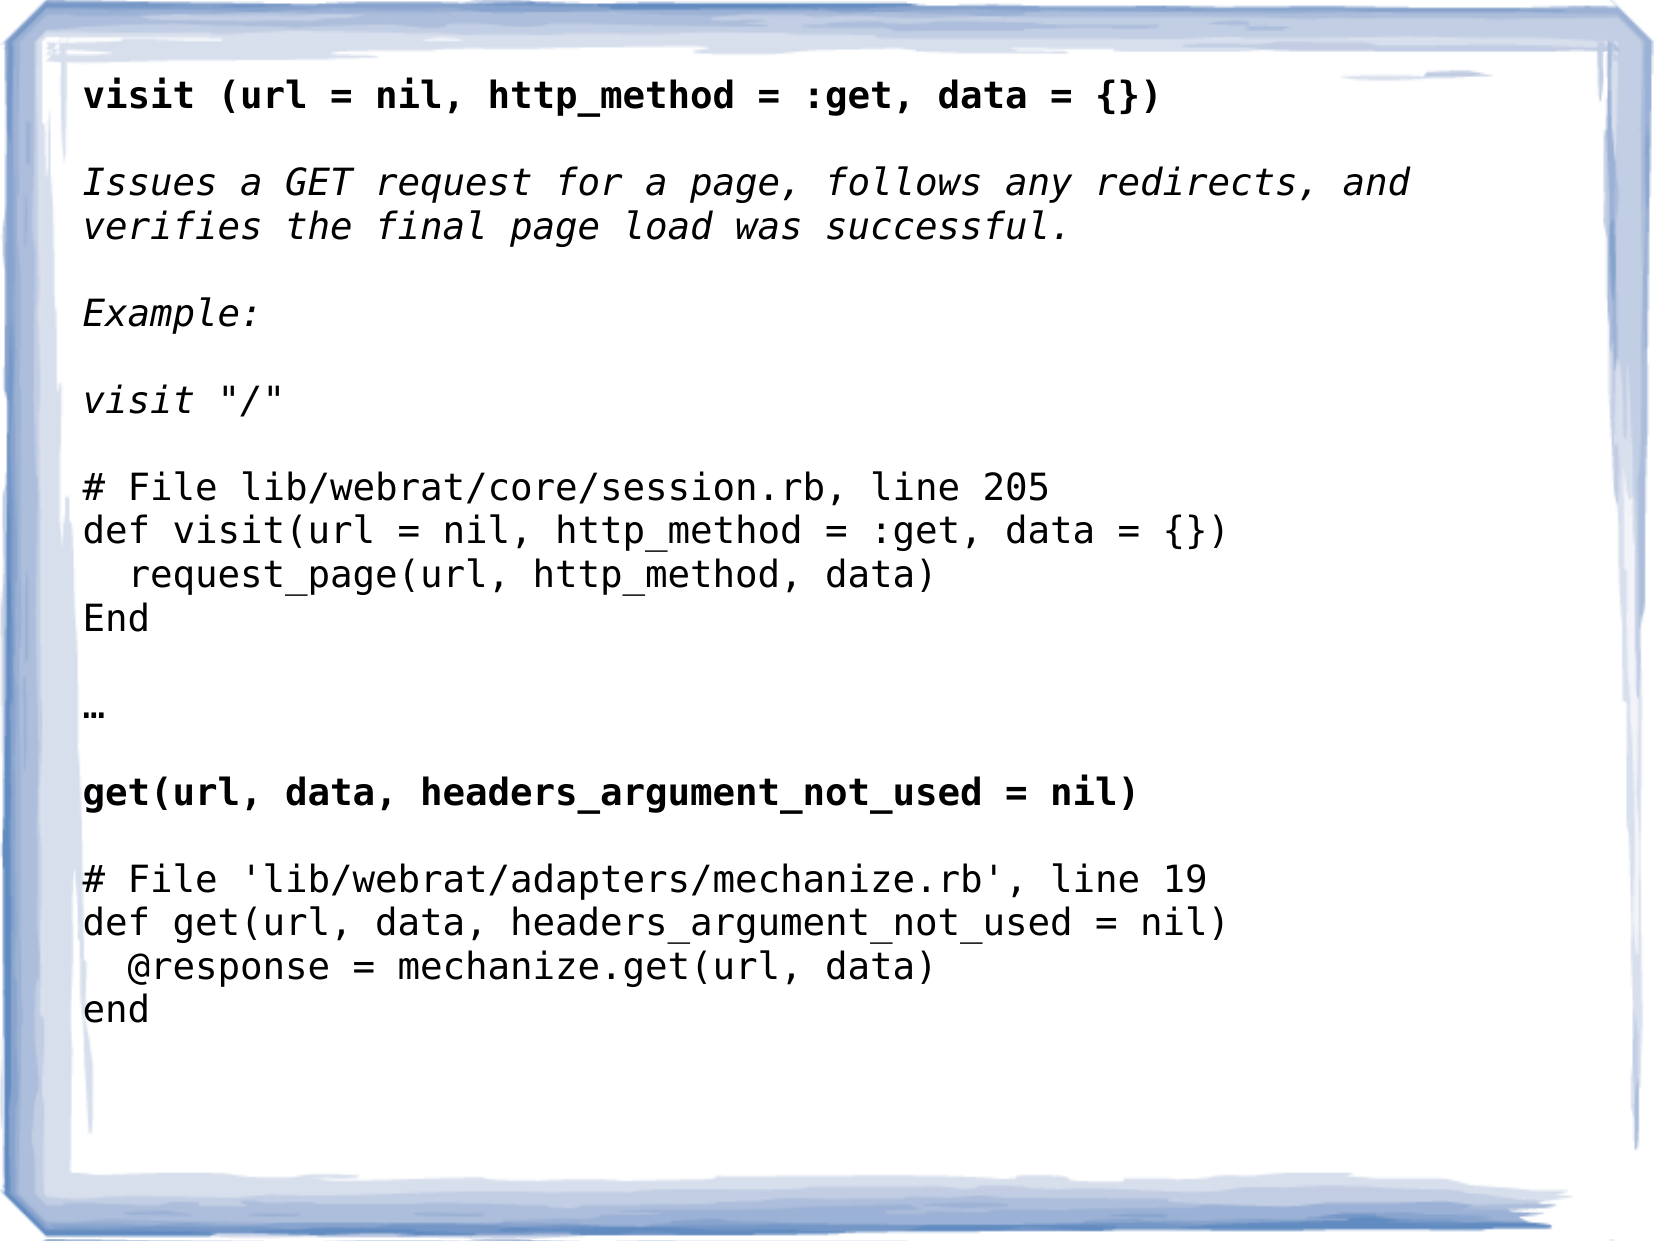

# visit (url = nil, http_method = :get, data = {})
Issues a GET request for a page, follows any redirects, and verifies the final page load was successful.
Example:
visit "/"
# File lib/webrat/core/session.rb, line 205
def visit(url = nil, http_method = :get, data = {})
 request_page(url, http_method, data)
End
…
get(url, data, headers_argument_not_used = nil)
# File 'lib/webrat/adapters/mechanize.rb', line 19
def get(url, data, headers_argument_not_used = nil)
 @response = mechanize.get(url, data)
end